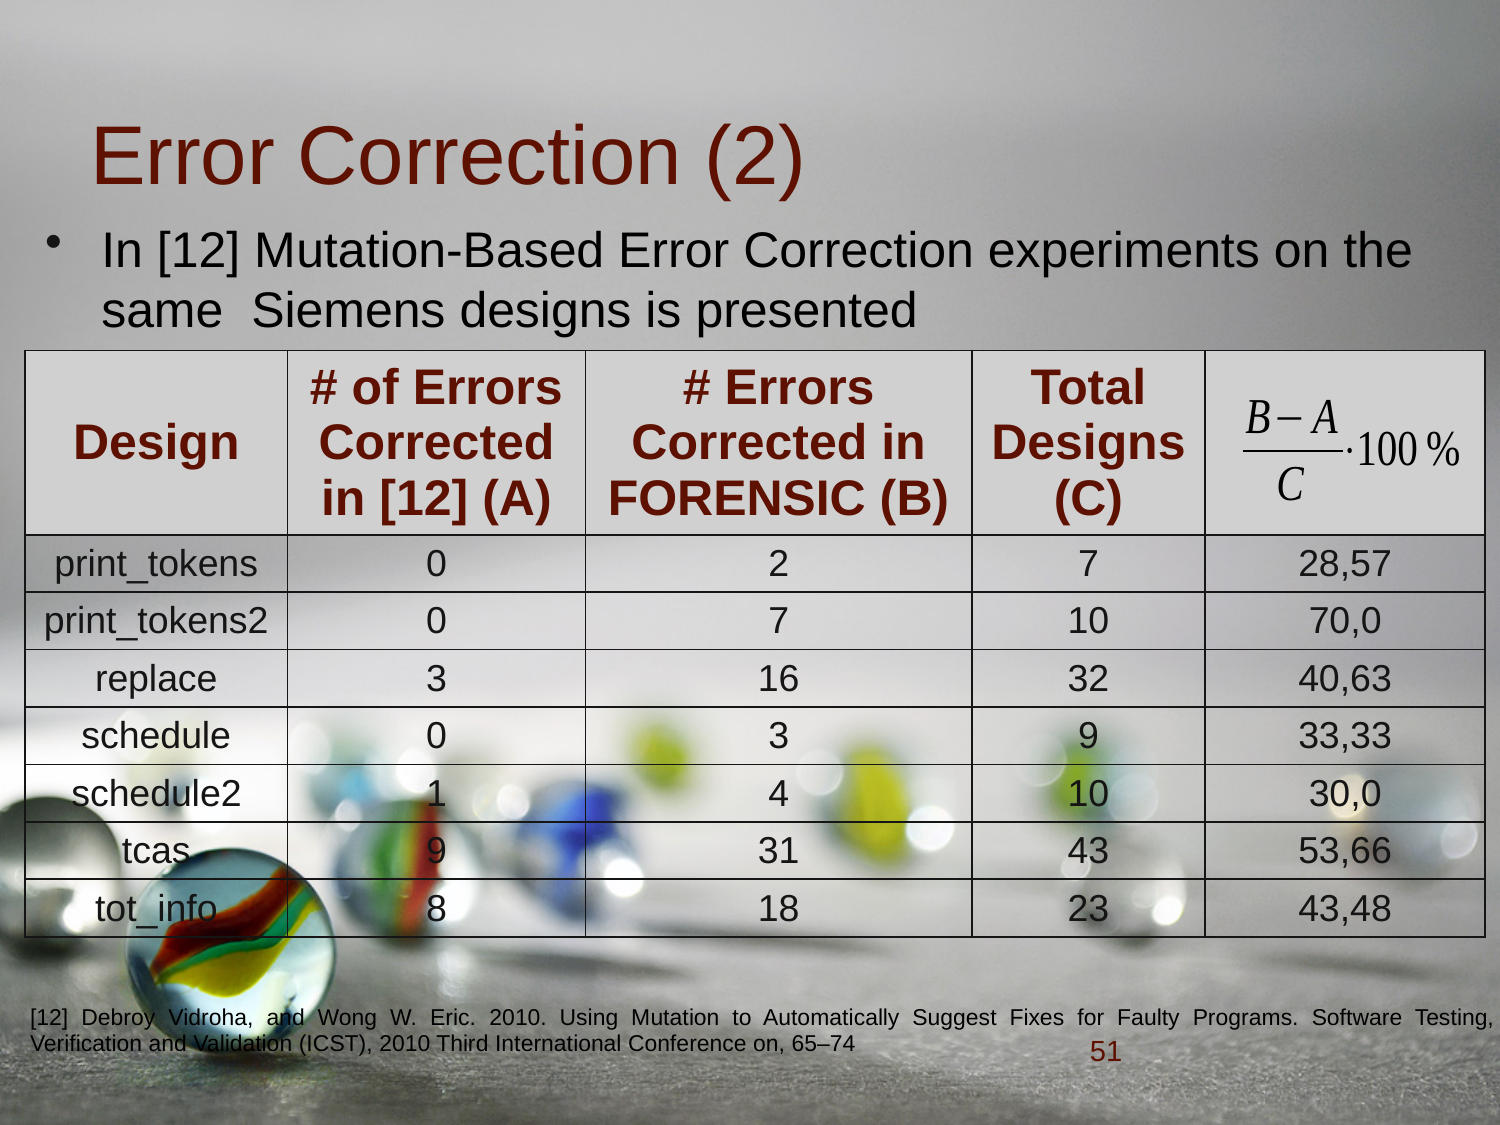

# Error Correction (2)
In [12] Mutation-Based Error Correction experiments on the same Siemens designs is presented
| Design | # of Errors Corrected in [12] (A) | # Errors Corrected in FORENSIC (B) | Total Designs (C) | |
| --- | --- | --- | --- | --- |
| print\_tokens | 0 | 2 | 7 | 28,57 |
| print\_tokens2 | 0 | 7 | 10 | 70,0 |
| replace | 3 | 16 | 32 | 40,63 |
| schedule | 0 | 3 | 9 | 33,33 |
| schedule2 | 1 | 4 | 10 | 30,0 |
| tcas | 9 | 31 | 43 | 53,66 |
| tot\_info | 8 | 18 | 23 | 43,48 |
[12] Debroy Vidroha, and Wong W. Eric. 2010. Using Mutation to Automatically Suggest Fixes for Faulty Programs. Software Testing, Verification and Validation (ICST), 2010 Third International Conference on, 65–74
Tallinn, 01.01.2016
51